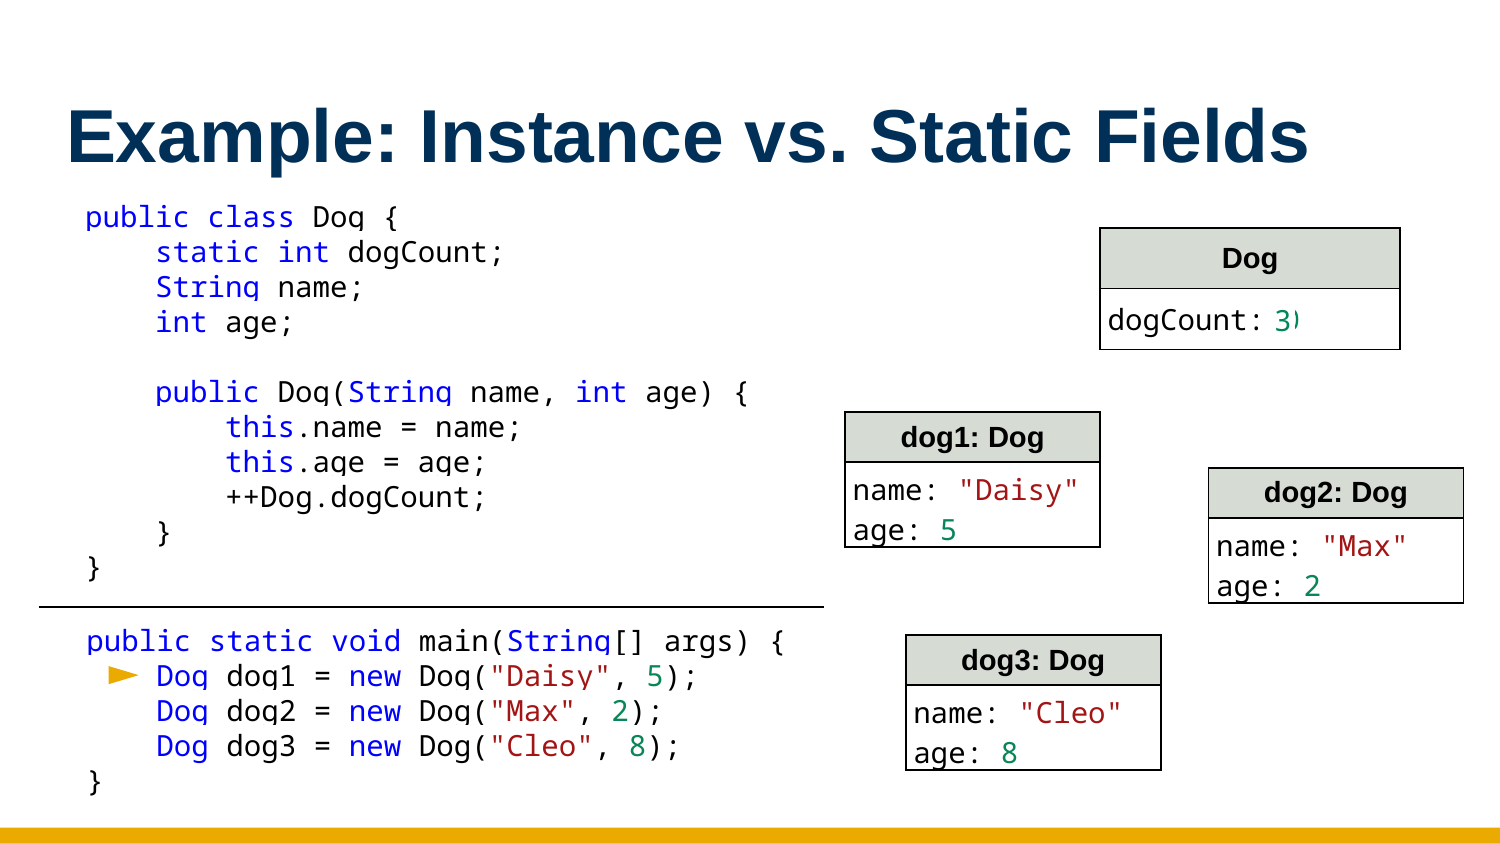

# Example: Instance vs. Static Fields
public class Dog {
    static int dogCount;
    String name;
    int age;
    public Dog(String name, int age) {
        this.name = name;
        this.age = age;
        ++Dog.dogCount;
    }
}
| Dog |
| --- |
| dogCount: 0 |
1
2
3
| dog1: Dog |
| --- |
| name: "Daisy" age: 5 |
| dog2: Dog |
| --- |
| name: "Max" age: 2 |
public static void main(String[] args) {
 Dog dog1 = new Dog("Daisy", 5);
 Dog dog2 = new Dog("Max", 2);
 Dog dog3 = new Dog("Cleo", 8);
}
| dog3: Dog |
| --- |
| name: "Cleo" age: 8 |